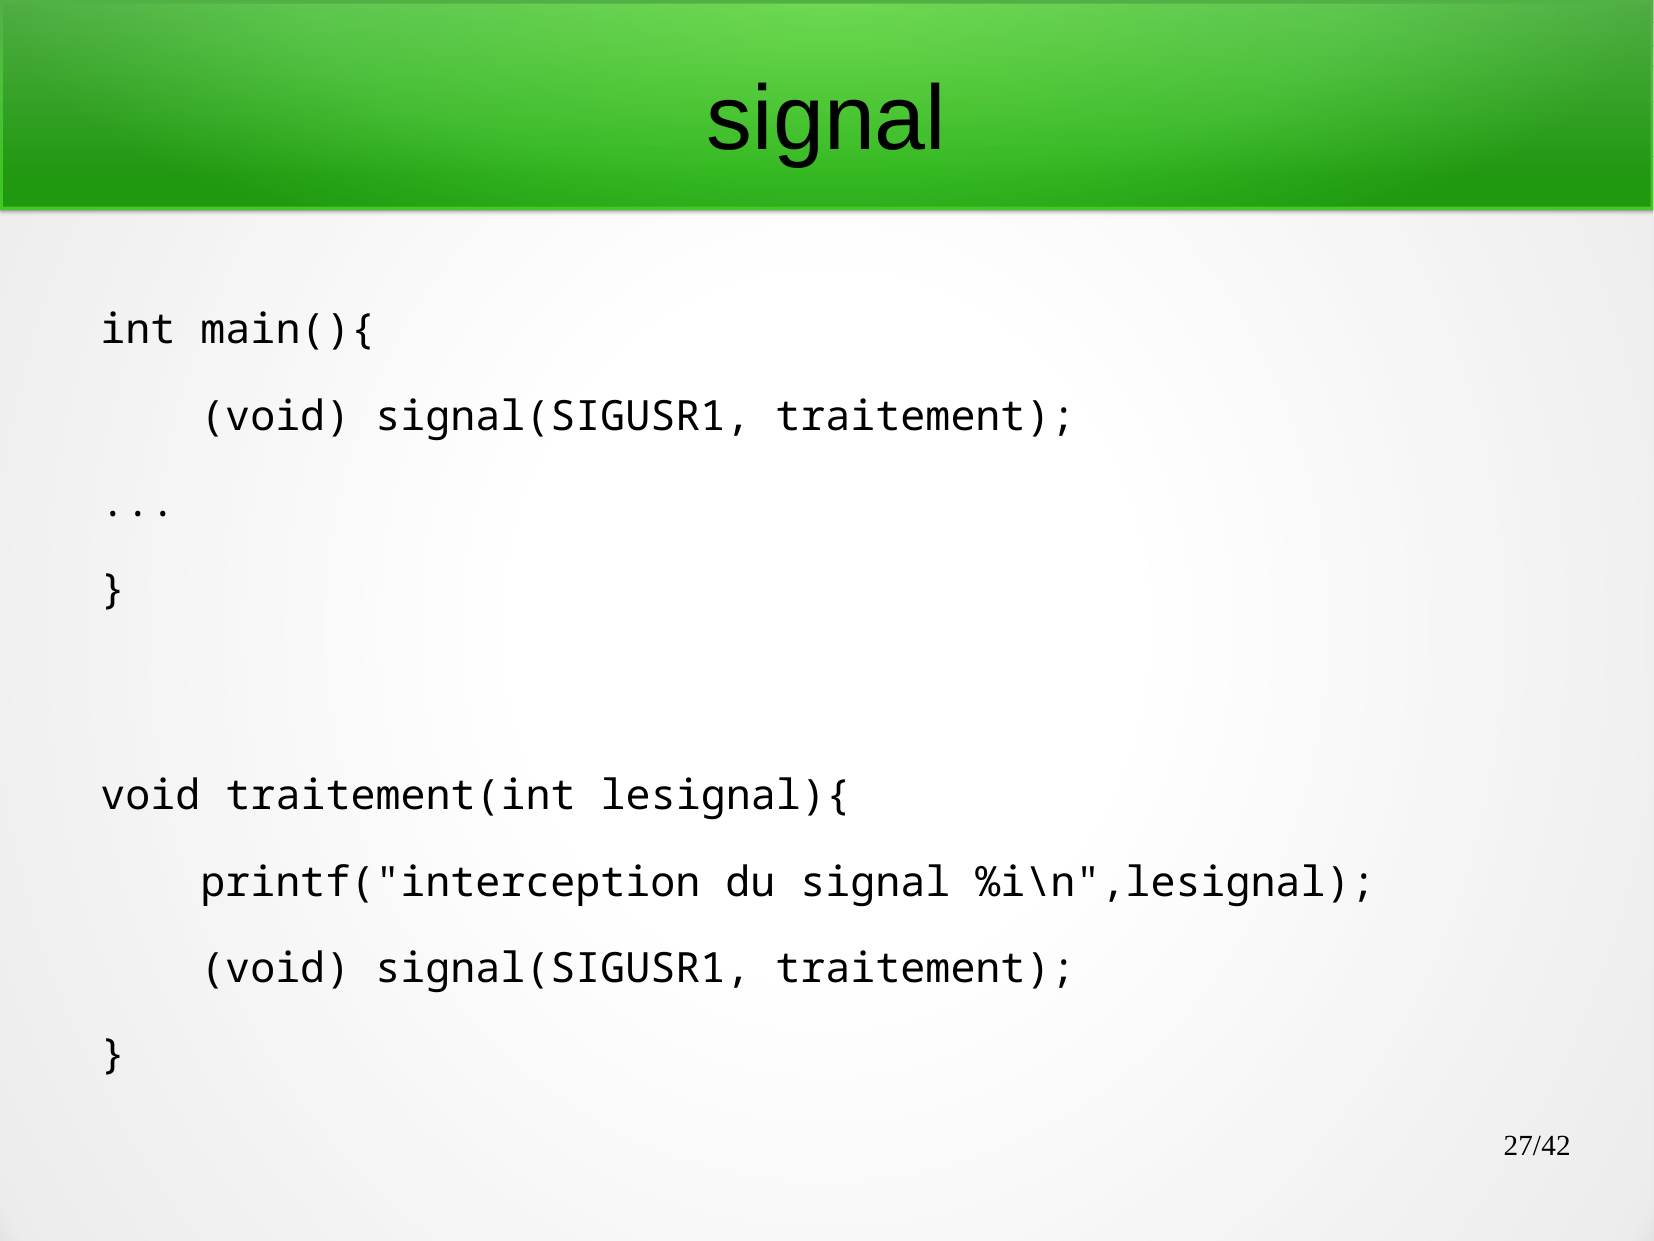

# signal
int main(){
 (void) signal(SIGUSR1, traitement);
...
}
void traitement(int lesignal){
 printf("interception du signal %i\n",lesignal);
 (void) signal(SIGUSR1, traitement);
}
27